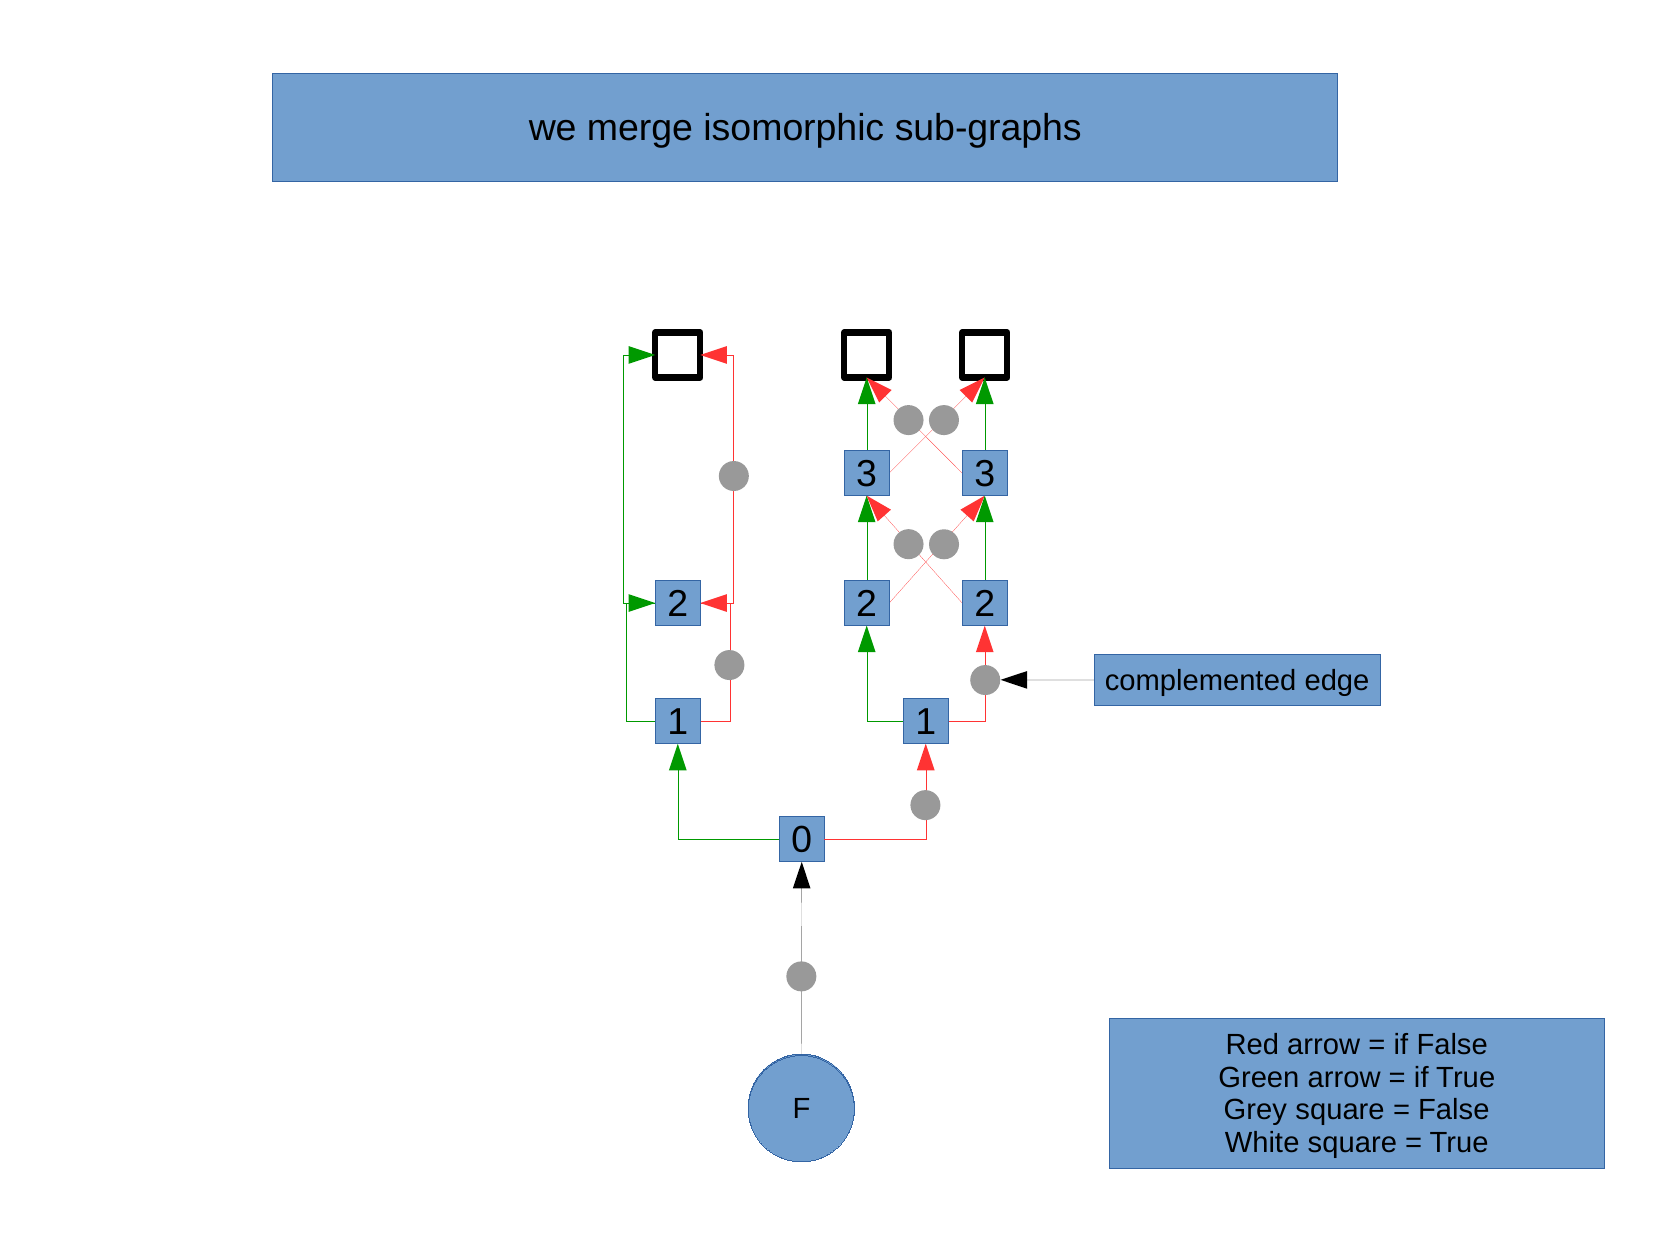

On n’oublie pas de fusionner les sous-labyrinthes identiques
we merge isomorphic sub-graphs
3
3
3
3
2
2
2
2
2
2
complemented edge
1
1
1
1
0
Fleche rouge = le chemin de gauche
Fleche verte = le chemin de droite
Porte grise = Tu meurt
Porte blanche = Tu survis
Fleche rouge = le chemin de droite
Fleche verte = le chemin de gauche
Porte grise = Tu meurt
Porte blanche = Tu survis
Red arrow = if False
Green arrow = if True
Grey square = False
White square = True
START
F